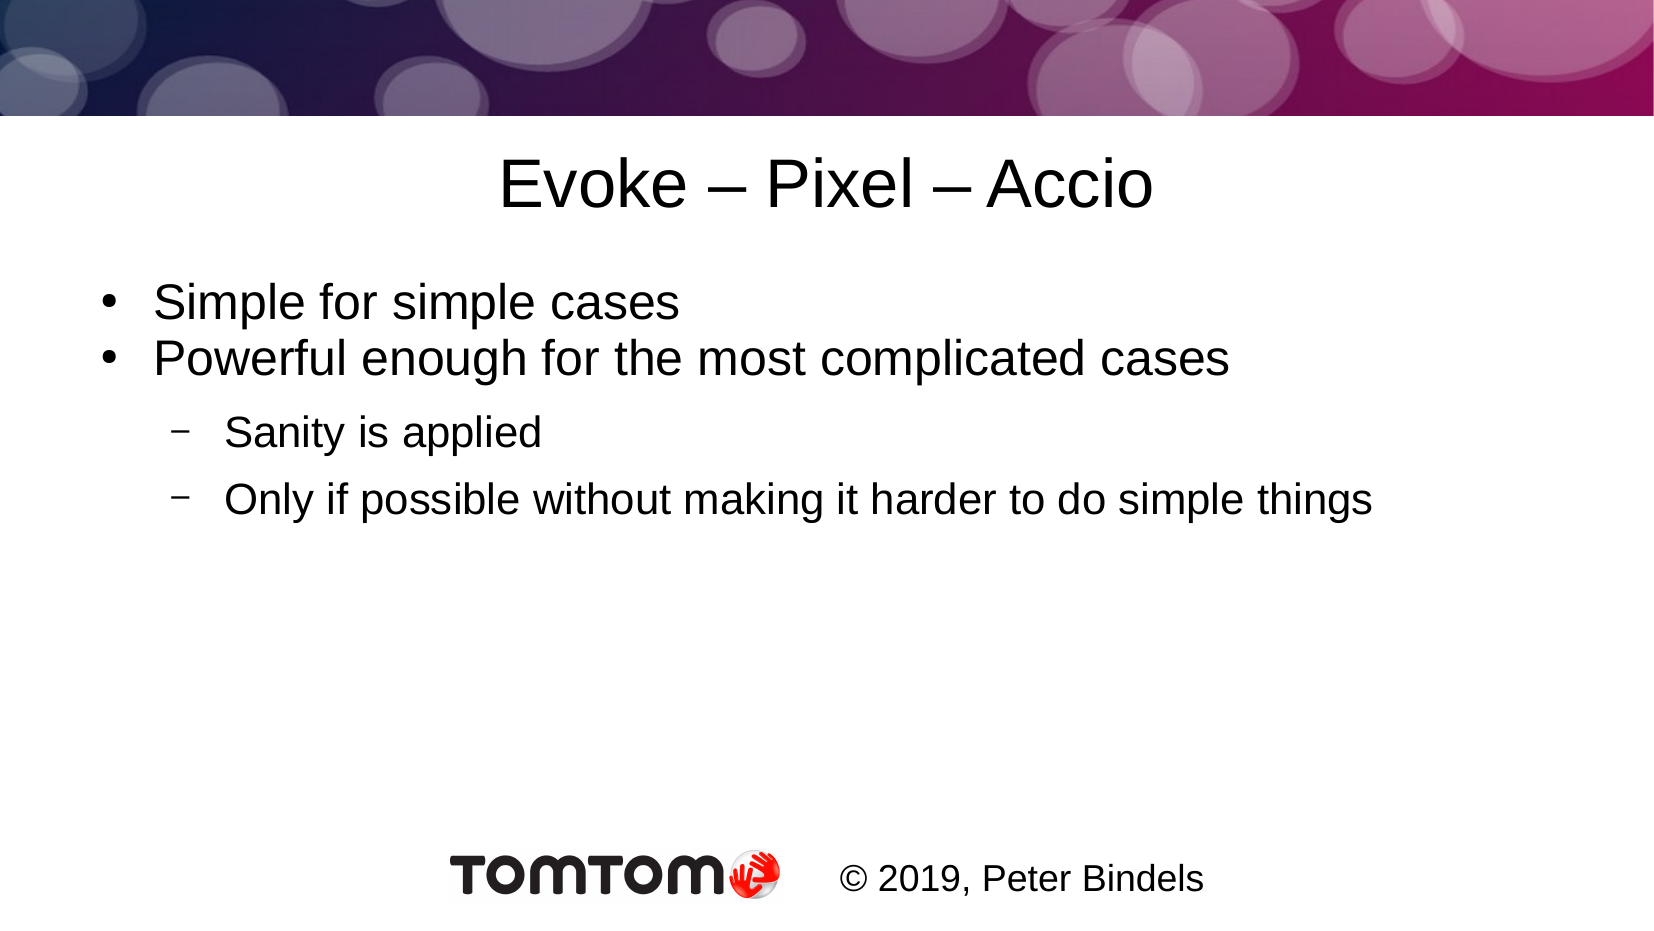

# Evoke – Pixel – Accio
Simple for simple cases
Powerful enough for the most complicated cases
Sanity is applied
Only if possible without making it harder to do simple things